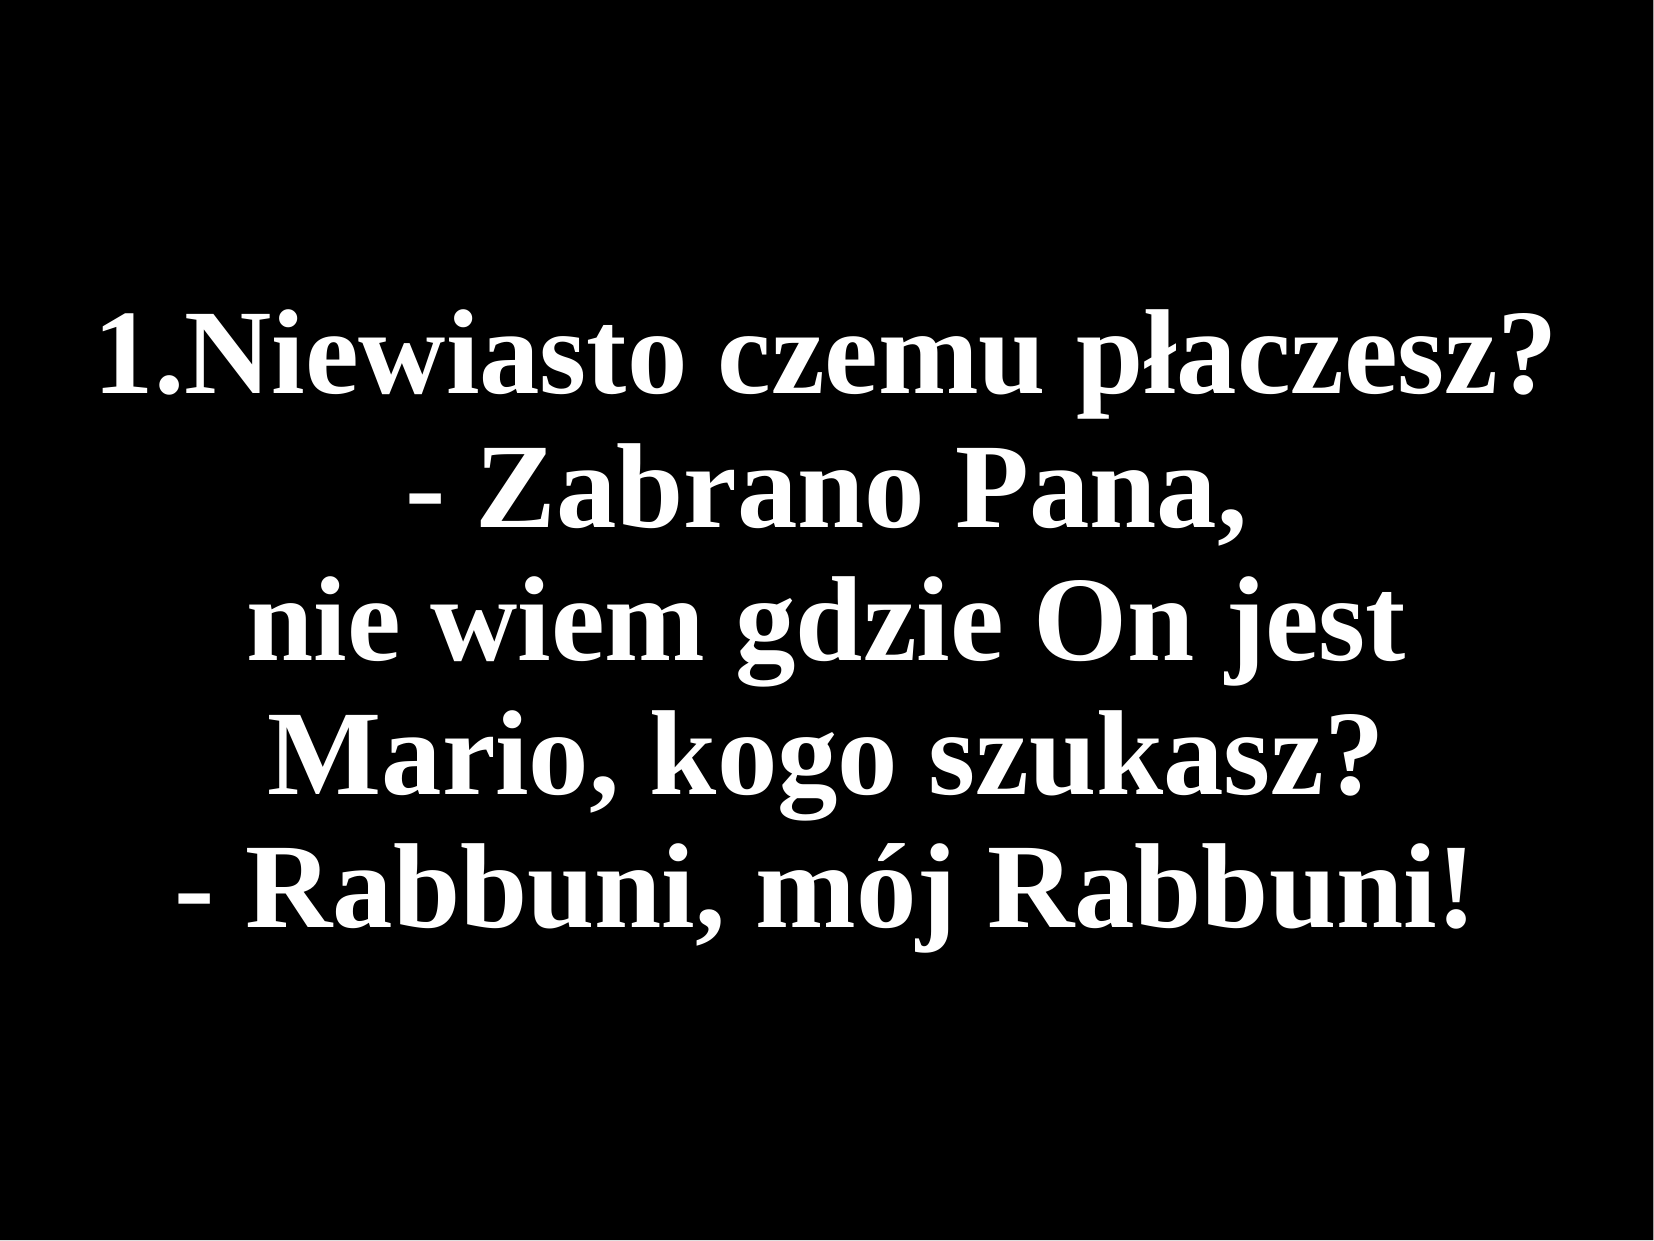

# 1.Niewiasto czemu płaczesz? - Zabrano Pana, nie wiem gdzie On jest Mario, kogo szukasz? - Rabbuni, mój Rabbuni!